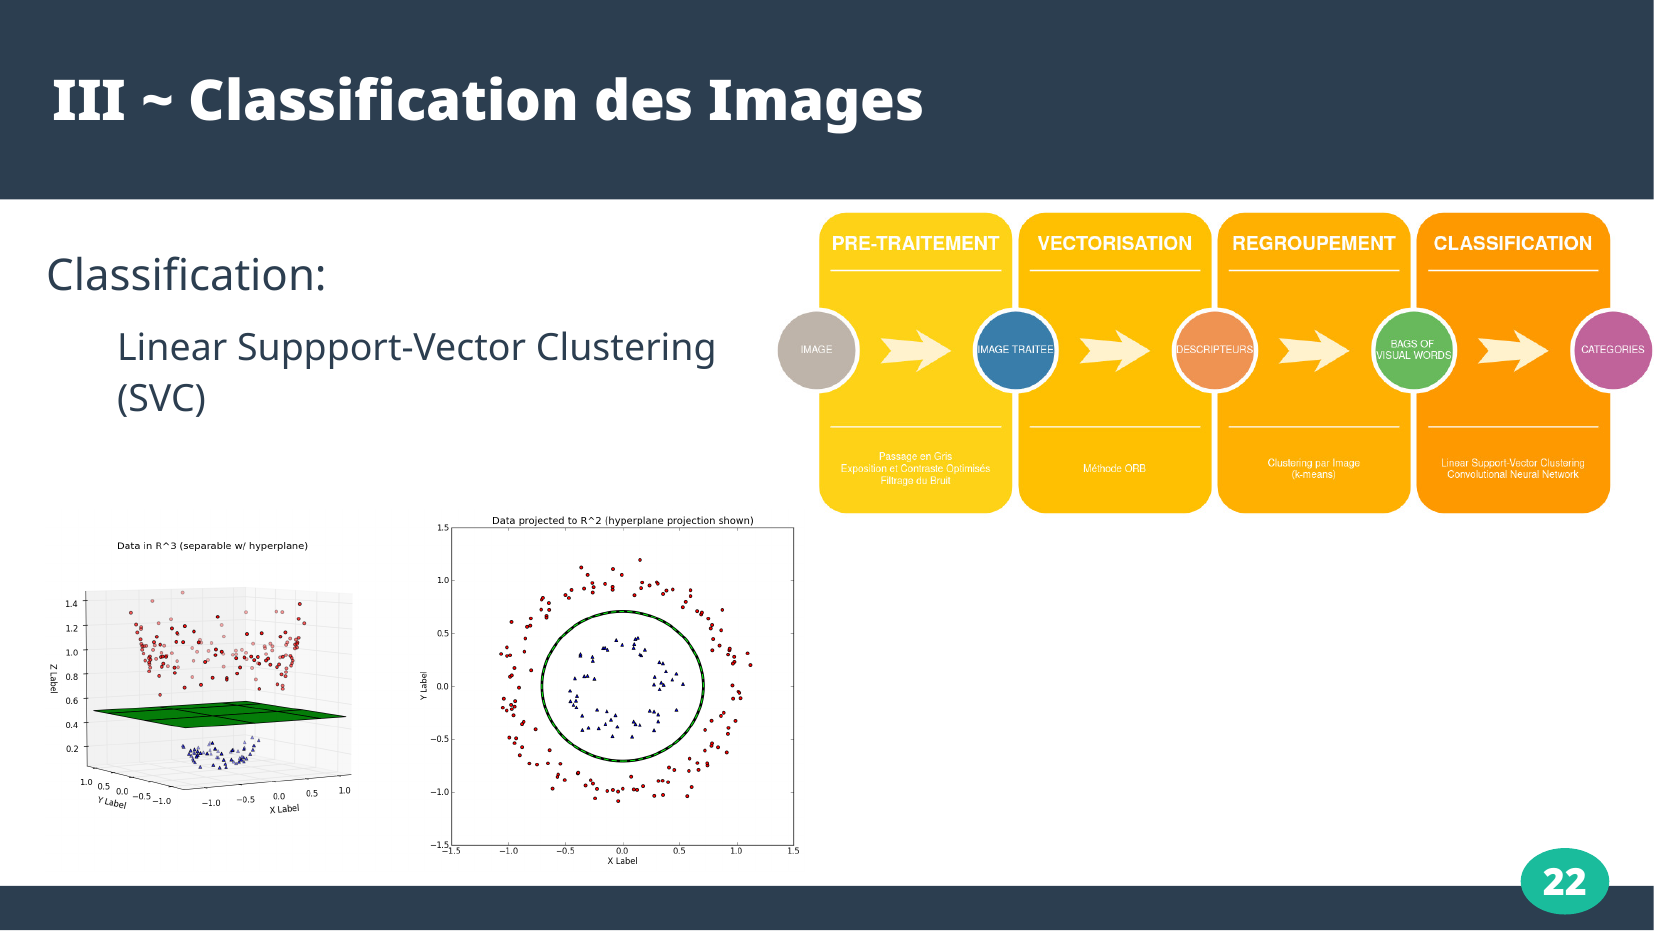

# III ~ Classification des Images
Classification:
Linear Suppport-Vector Clustering (SVC)
22